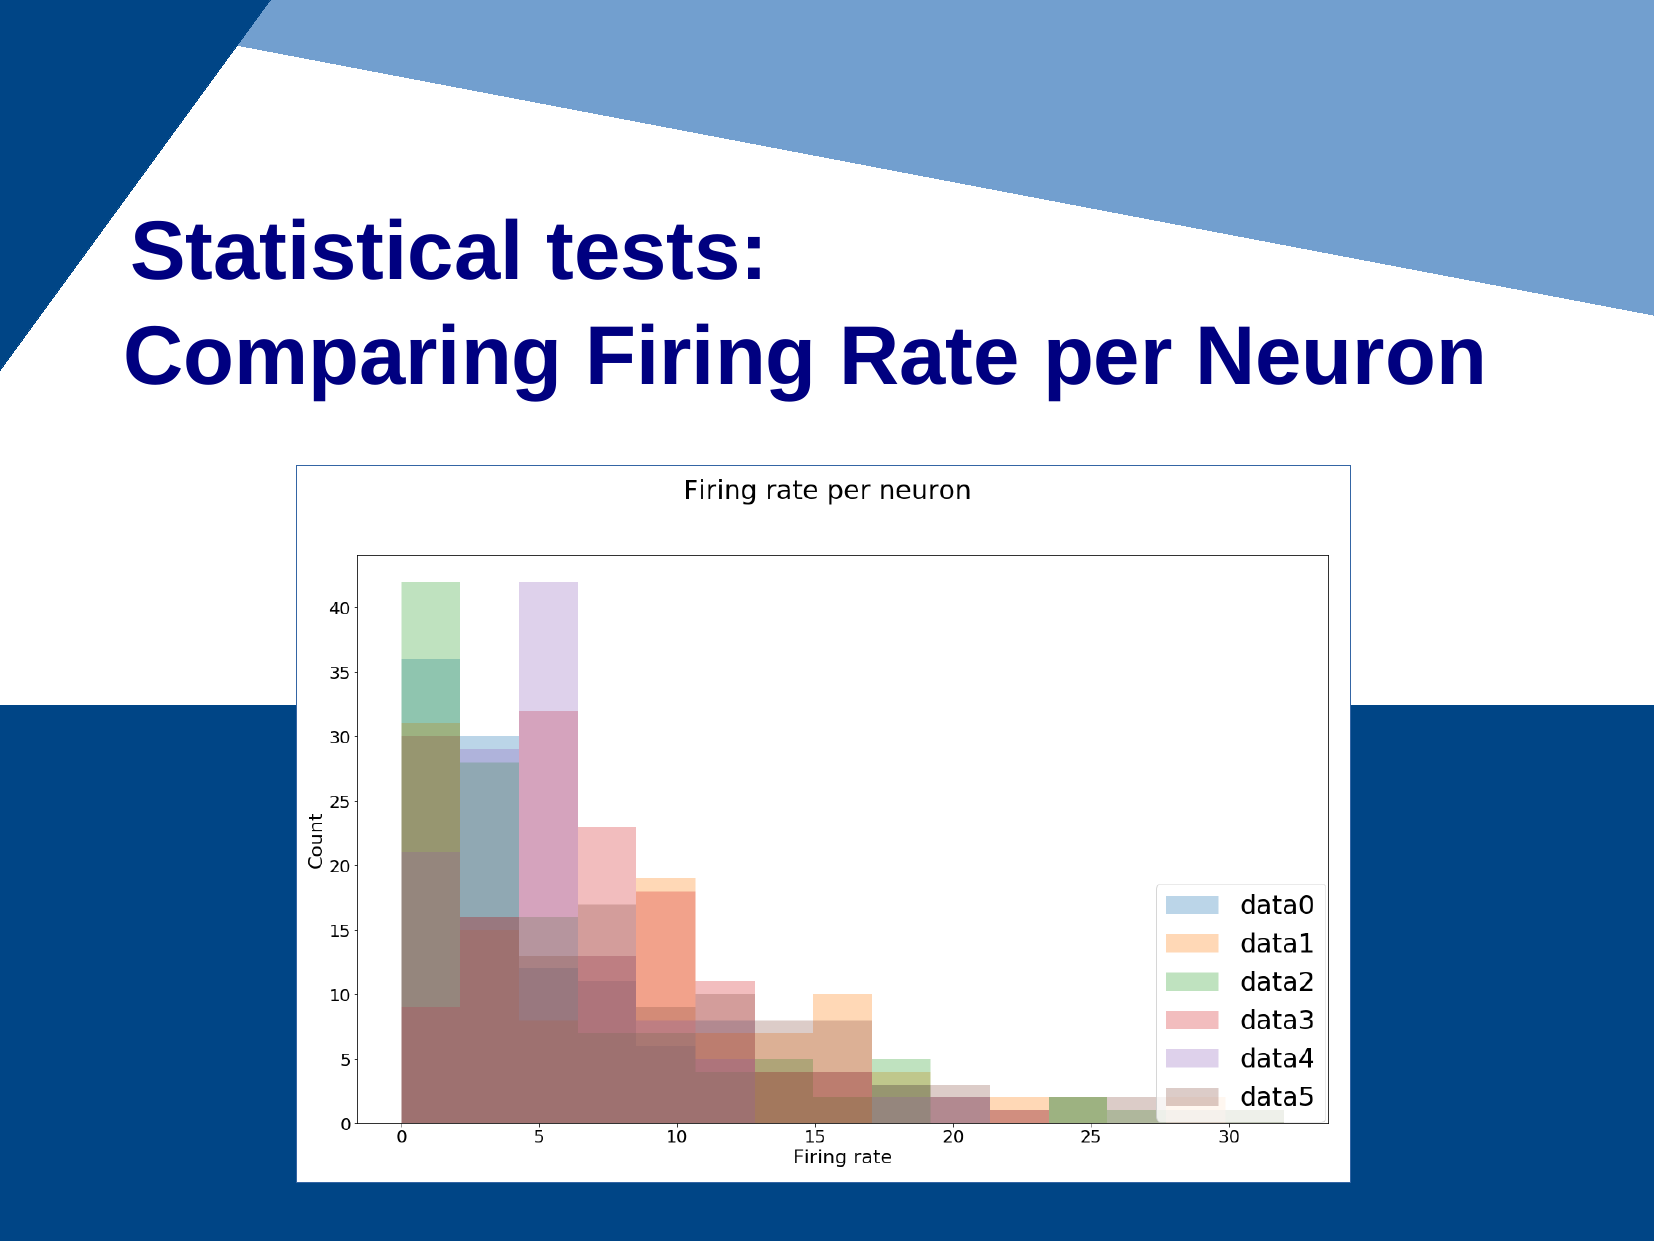

Statistical tests:
Comparing Firing Rate per Neuron